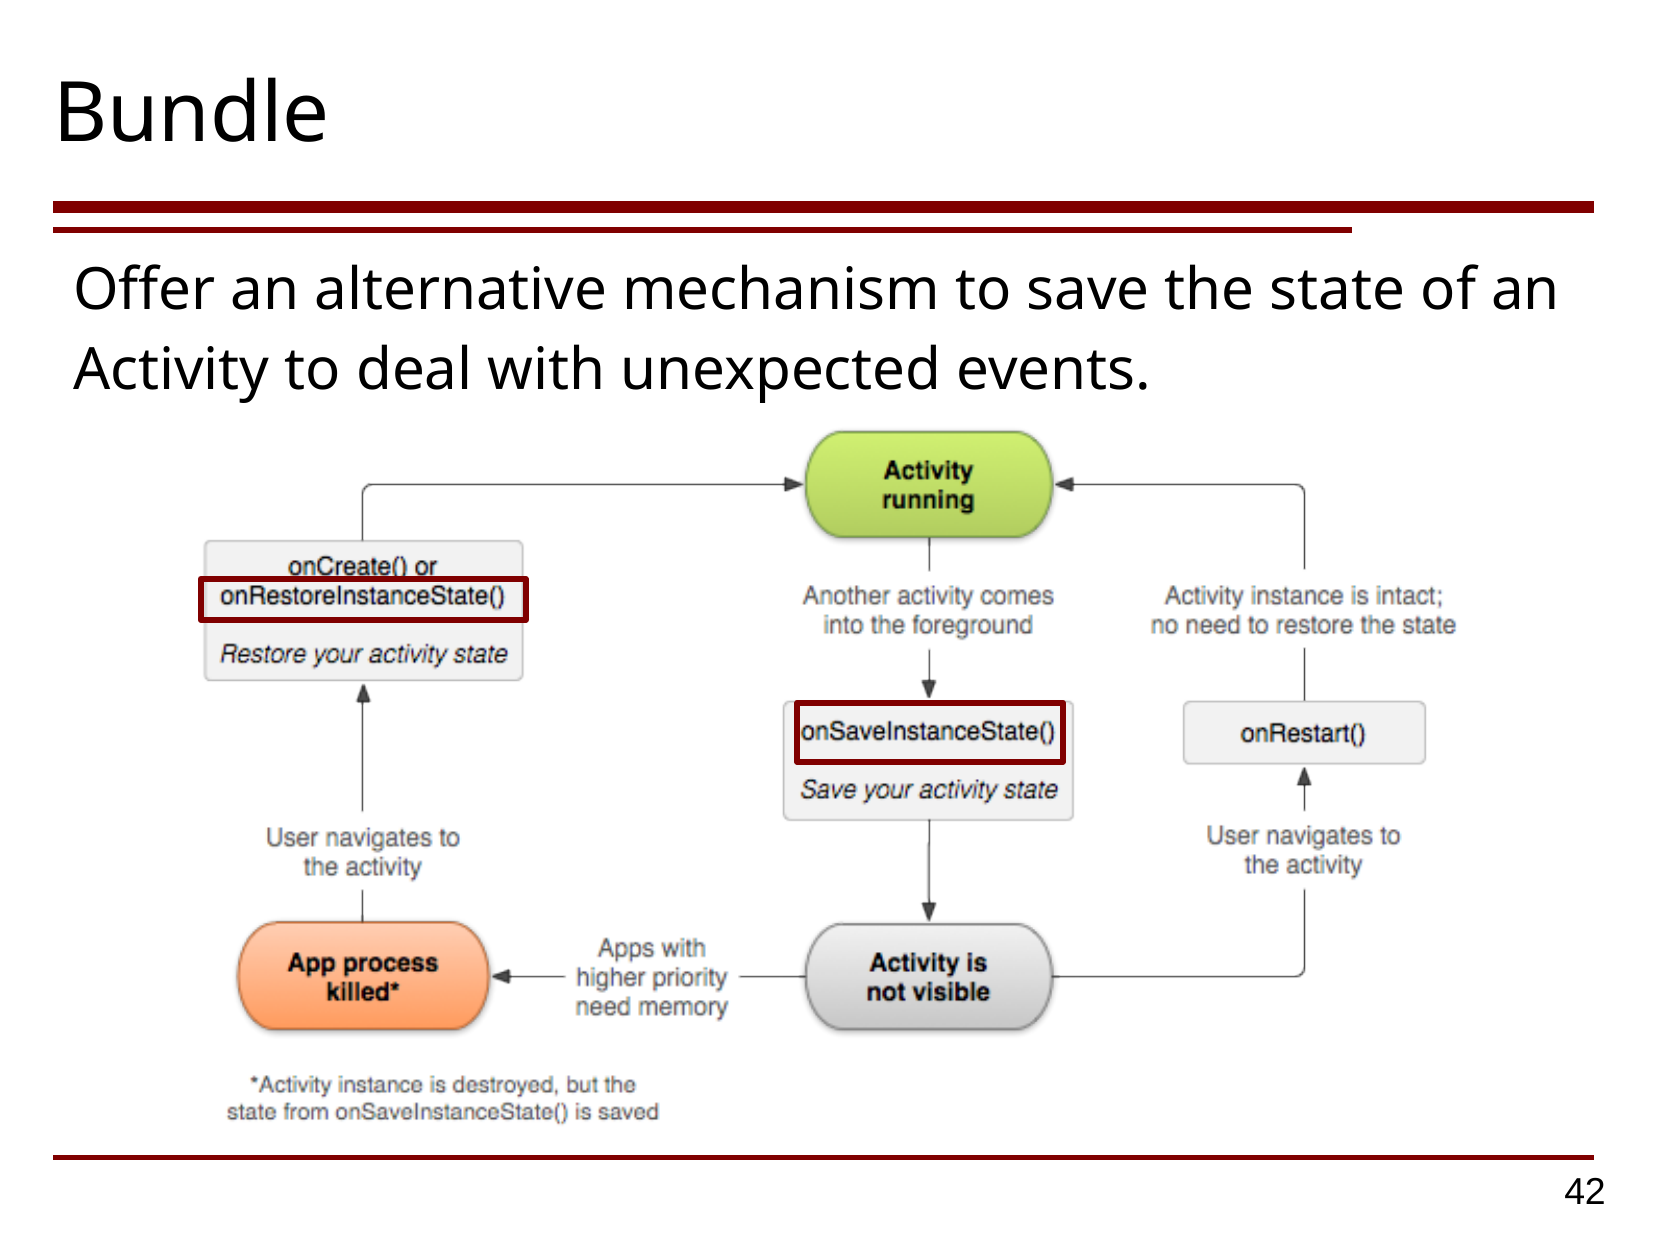

# Bundle
Offer an alternative mechanism to save the state of an
Activity to deal with unexpected events.